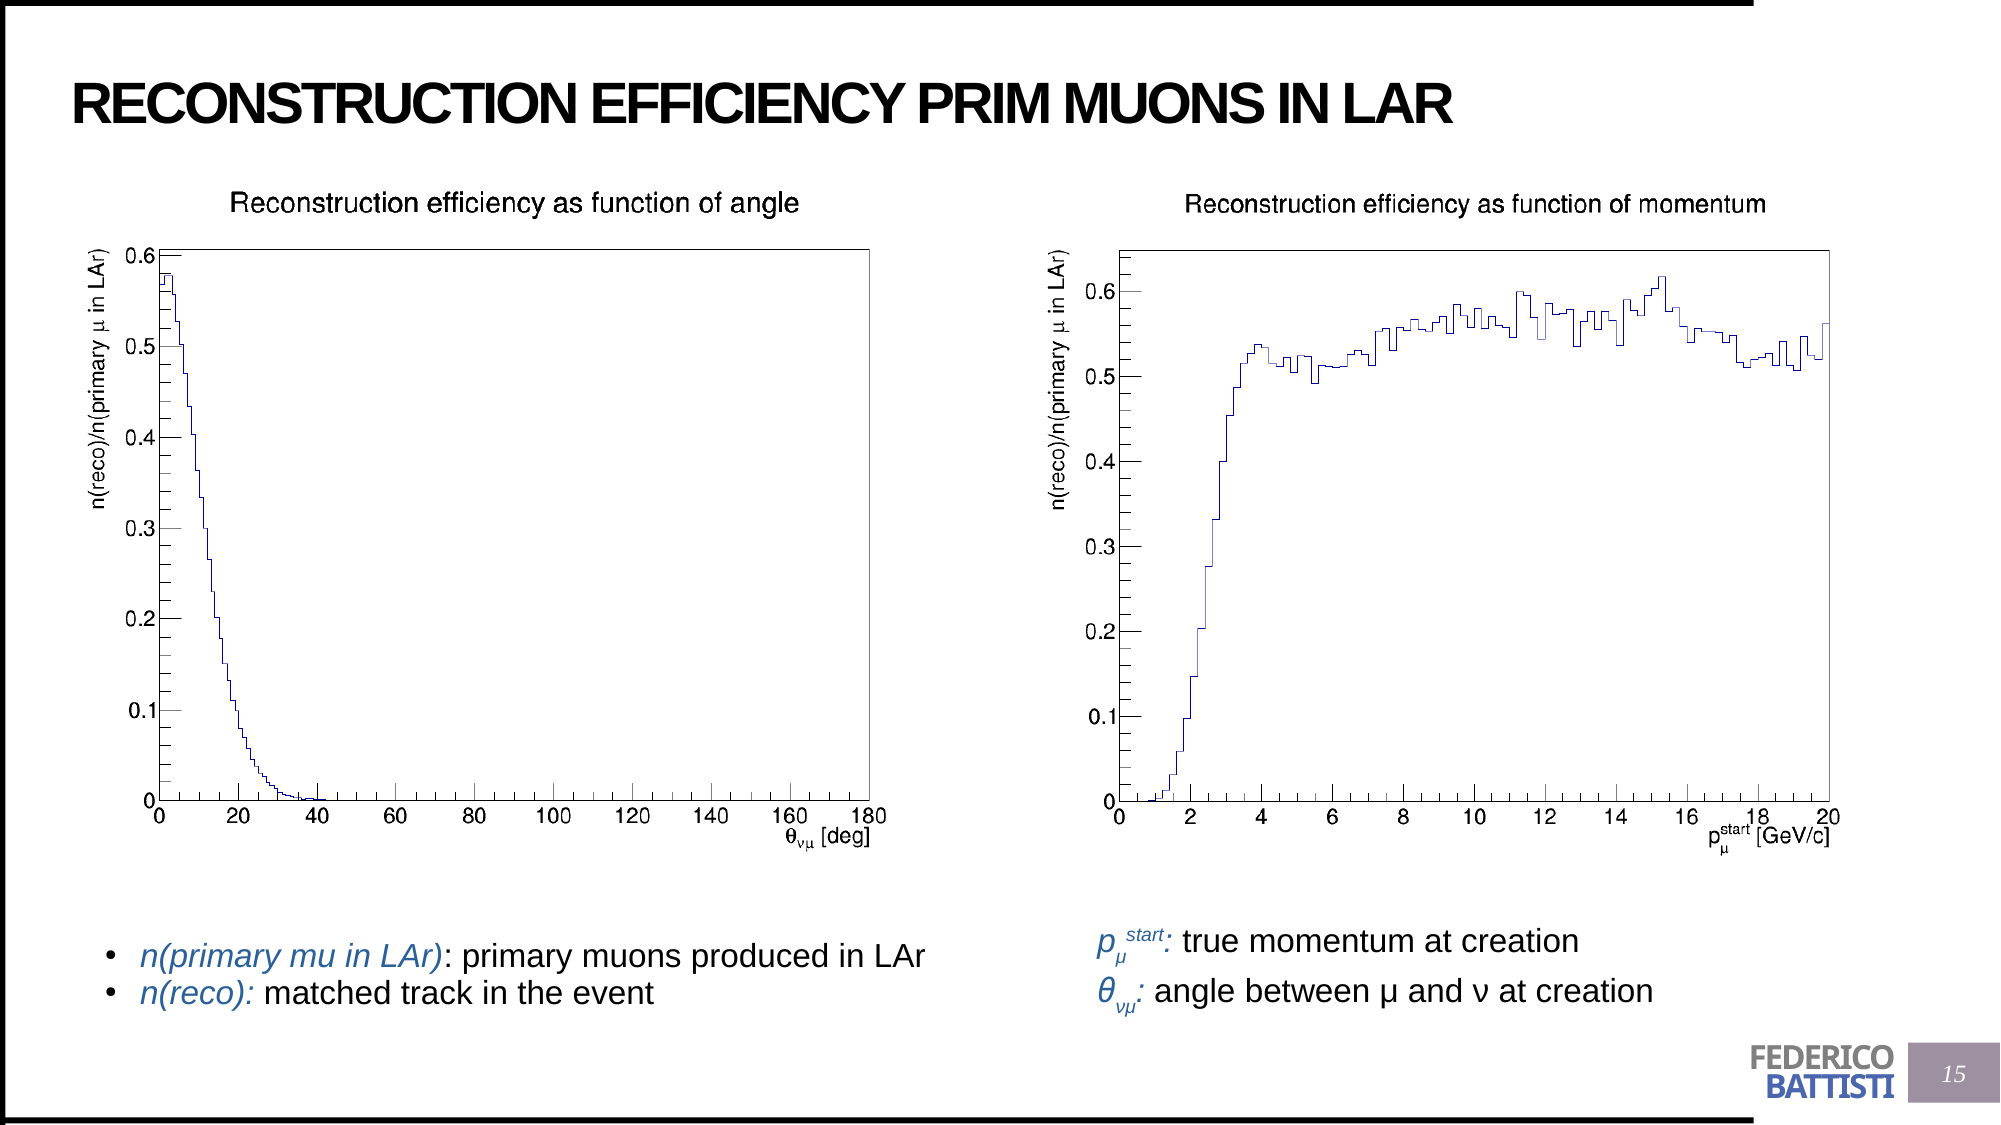

# RECONSTRUCTION EFFICIENCY PRIM MUONS IN LAR
pμstart: true momentum at creation
θνμ: angle between μ and ν at creation
n(primary mu in LAr): primary muons produced in LAr
n(reco): matched track in the event